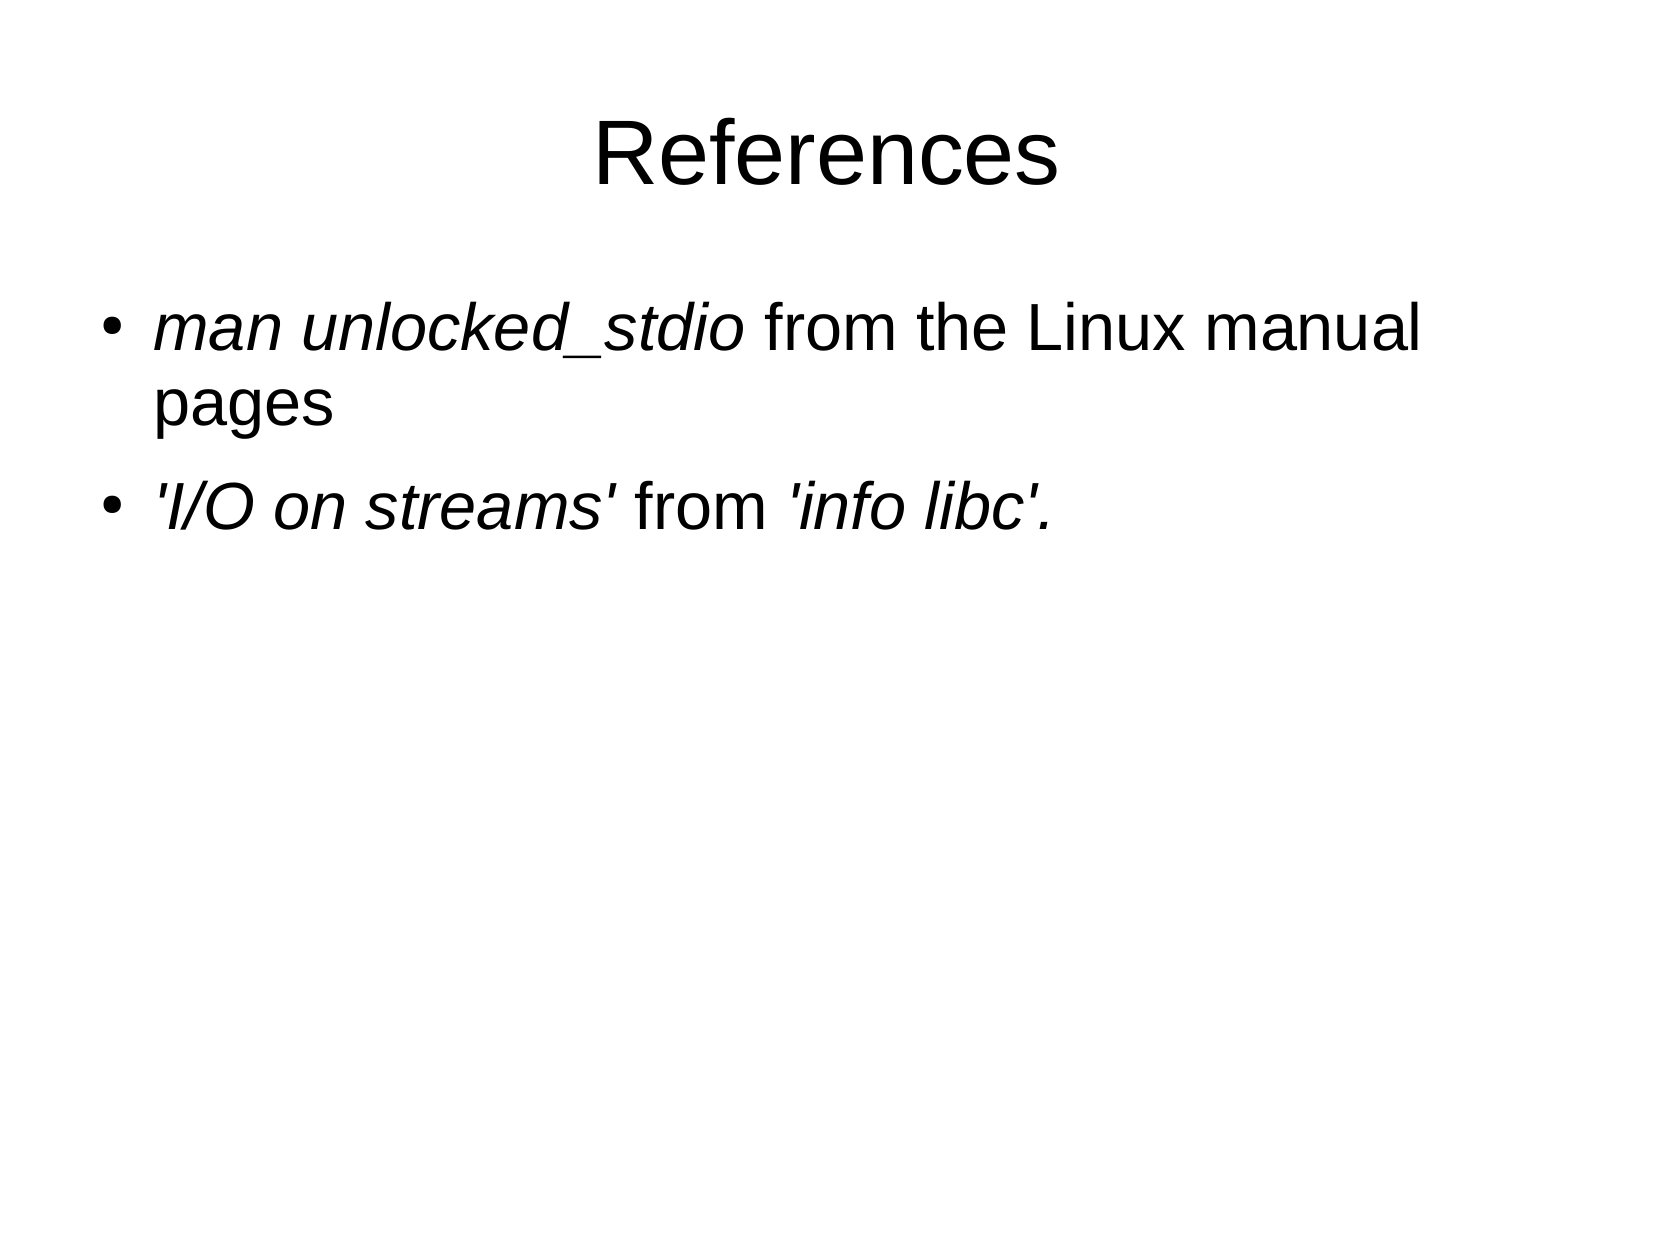

# References
man unlocked_stdio from the Linux manual pages
'I/O on streams' from 'info libc'.